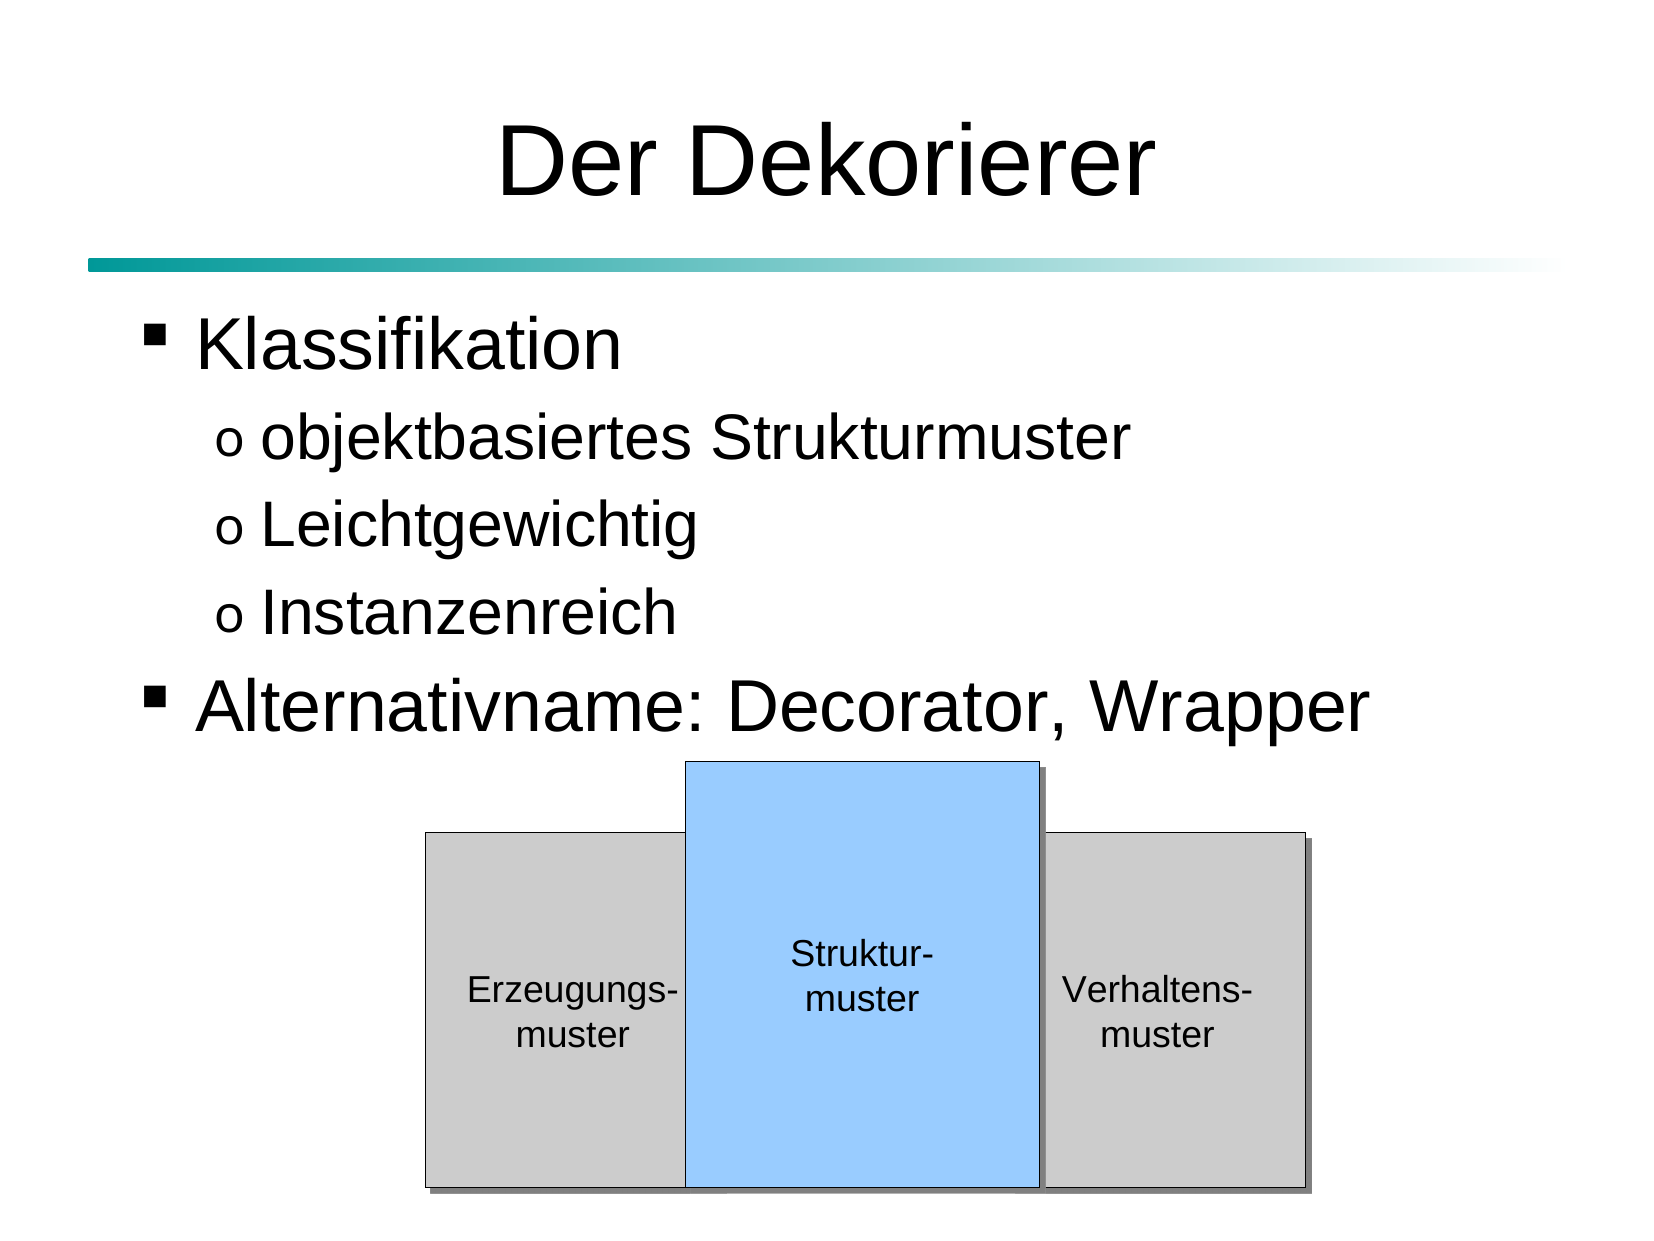

# Der Dekorierer
Klassifikation
objektbasiertes Strukturmuster
Leichtgewichtig
Instanzenreich
Alternativname: Decorator, Wrapper
Struktur-
muster
Erzeugungs-
muster
Verhaltens-
muster